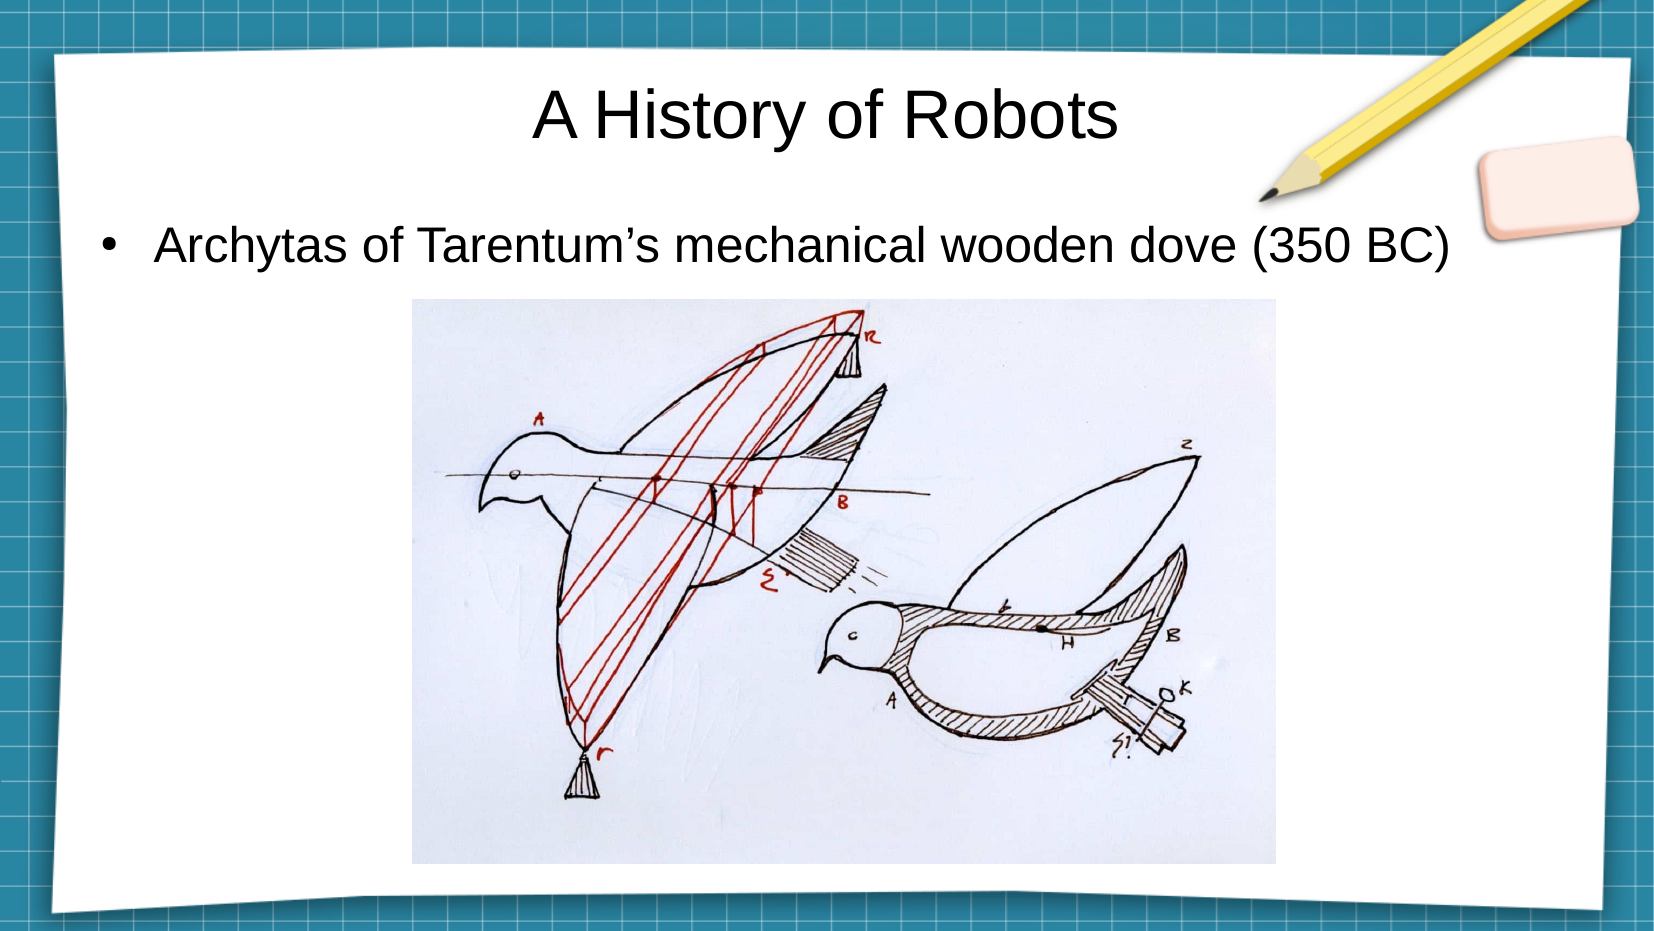

# A History of Robots
Archytas of Tarentum’s mechanical wooden dove (350 BC)